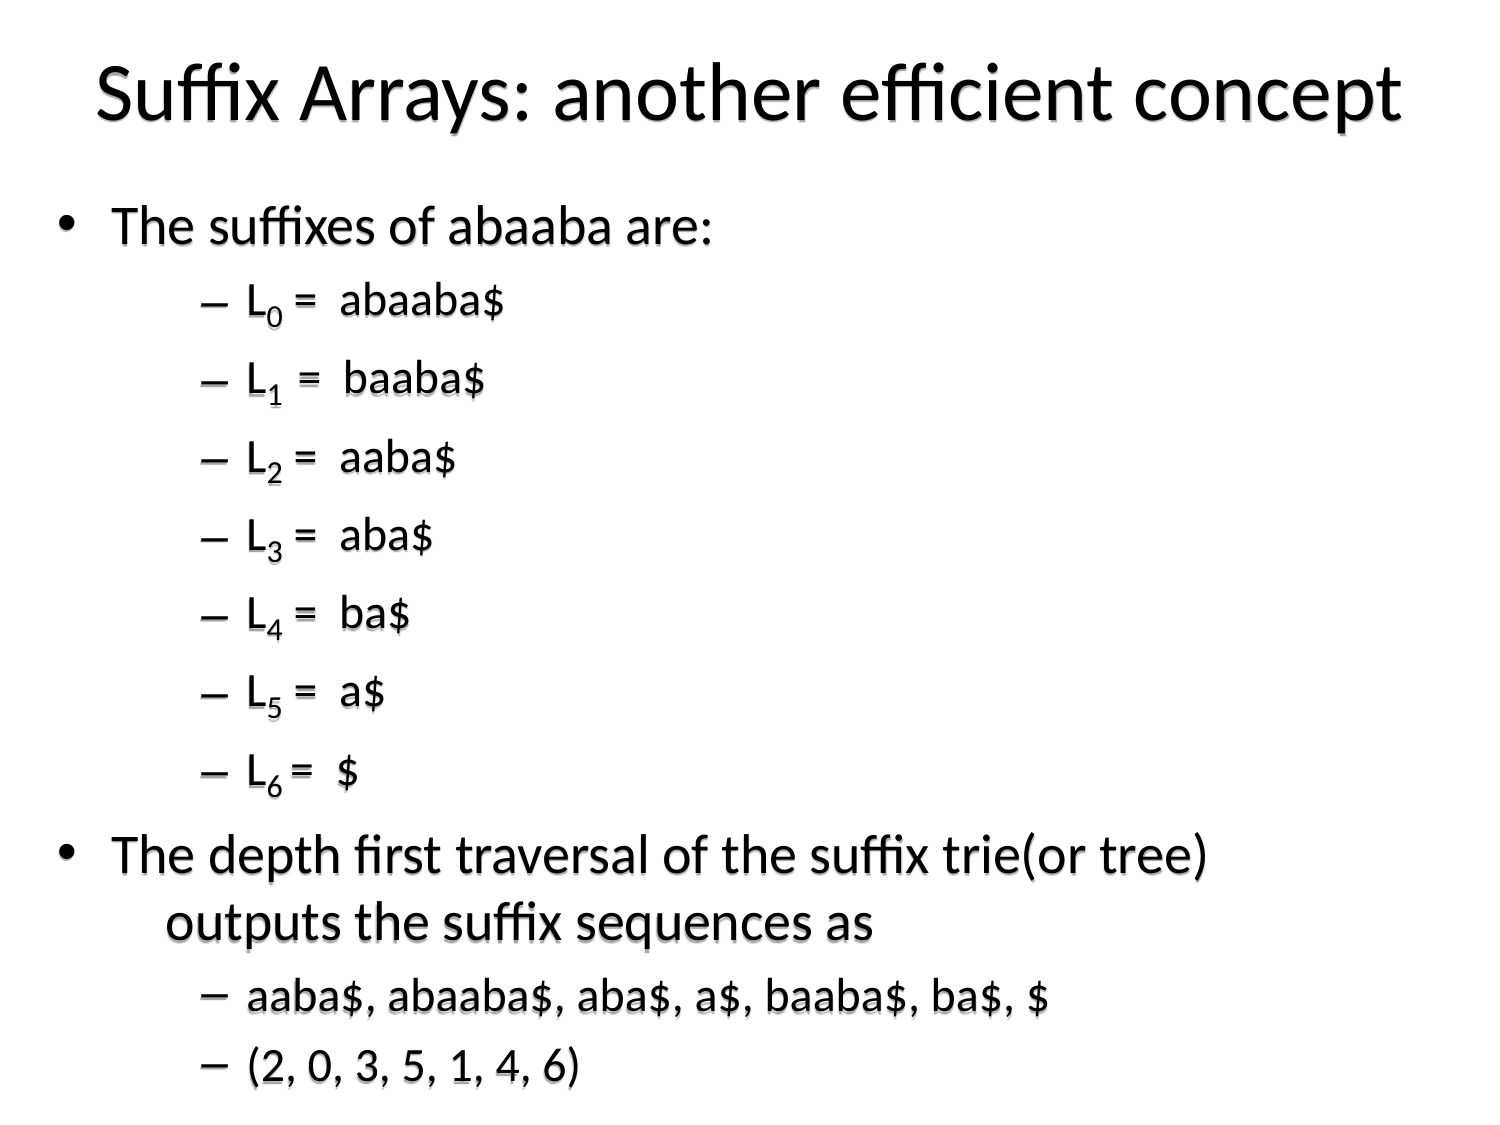

# Suffix Arrays: another efficient concept
The suffixes of abaaba are:
L0 = abaaba$
L1 = baaba$
L2 = aaba$
L3 = aba$
L4 = ba$
L5 = a$
L6 = $
The depth first traversal of the suffix trie(or tree) outputs the suffix sequences as
aaba$, abaaba$, aba$, a$, baaba$, ba$, $
(2, 0, 3, 5, 1, 4, 6)